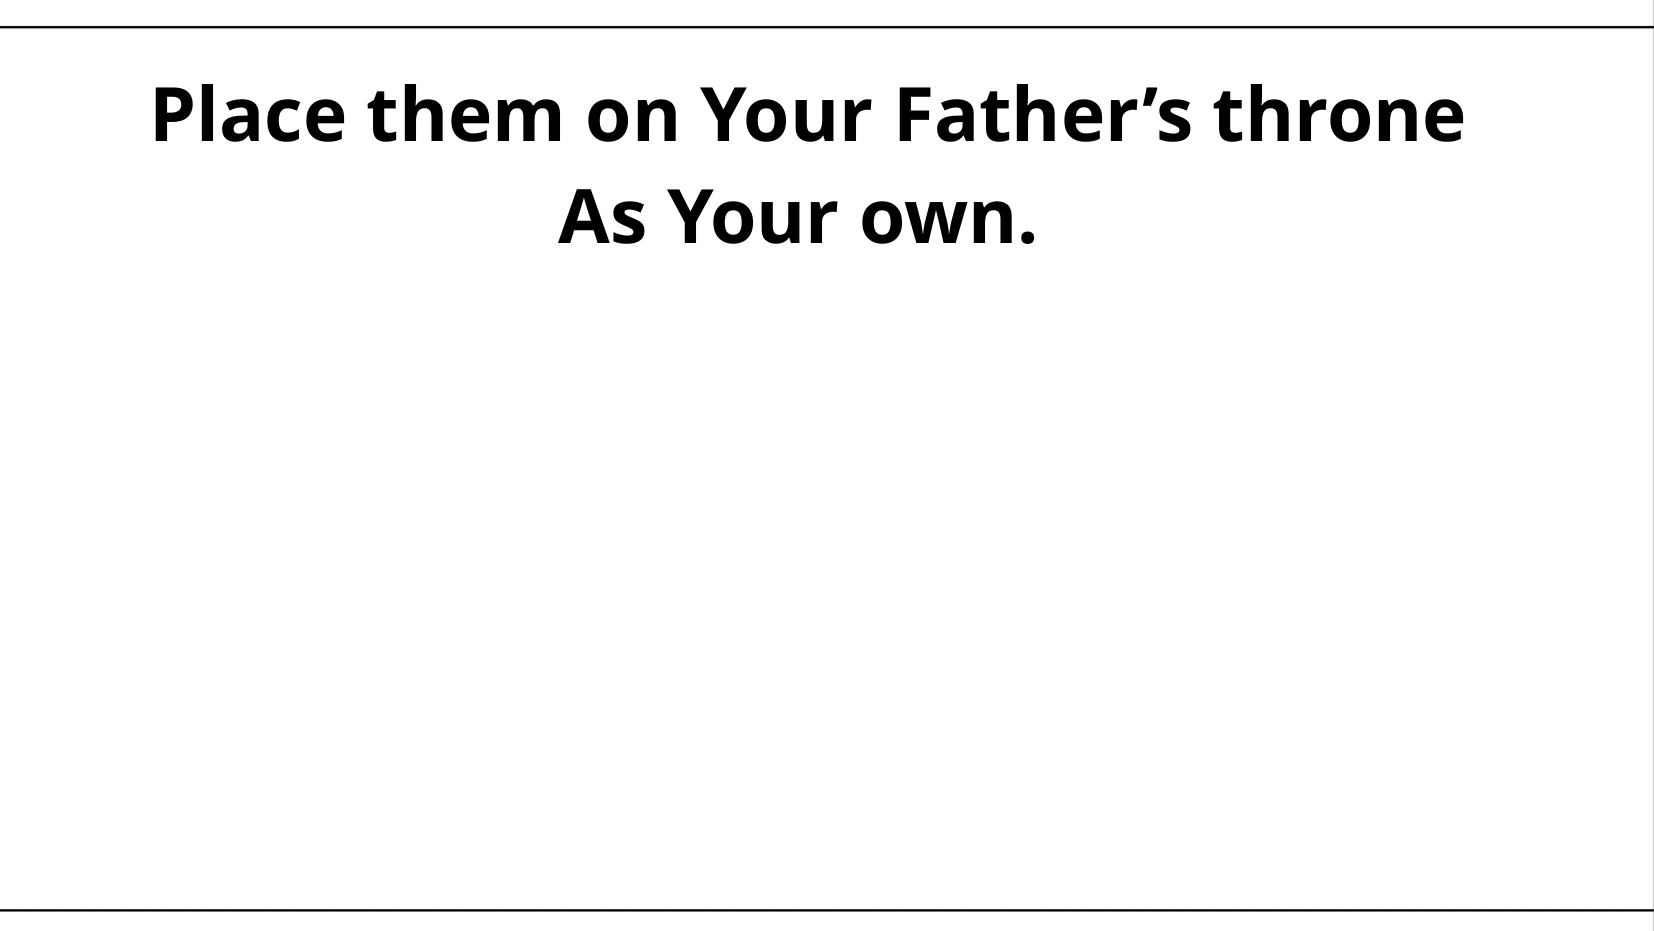

Place them on Your Father’s throne
As Your own.